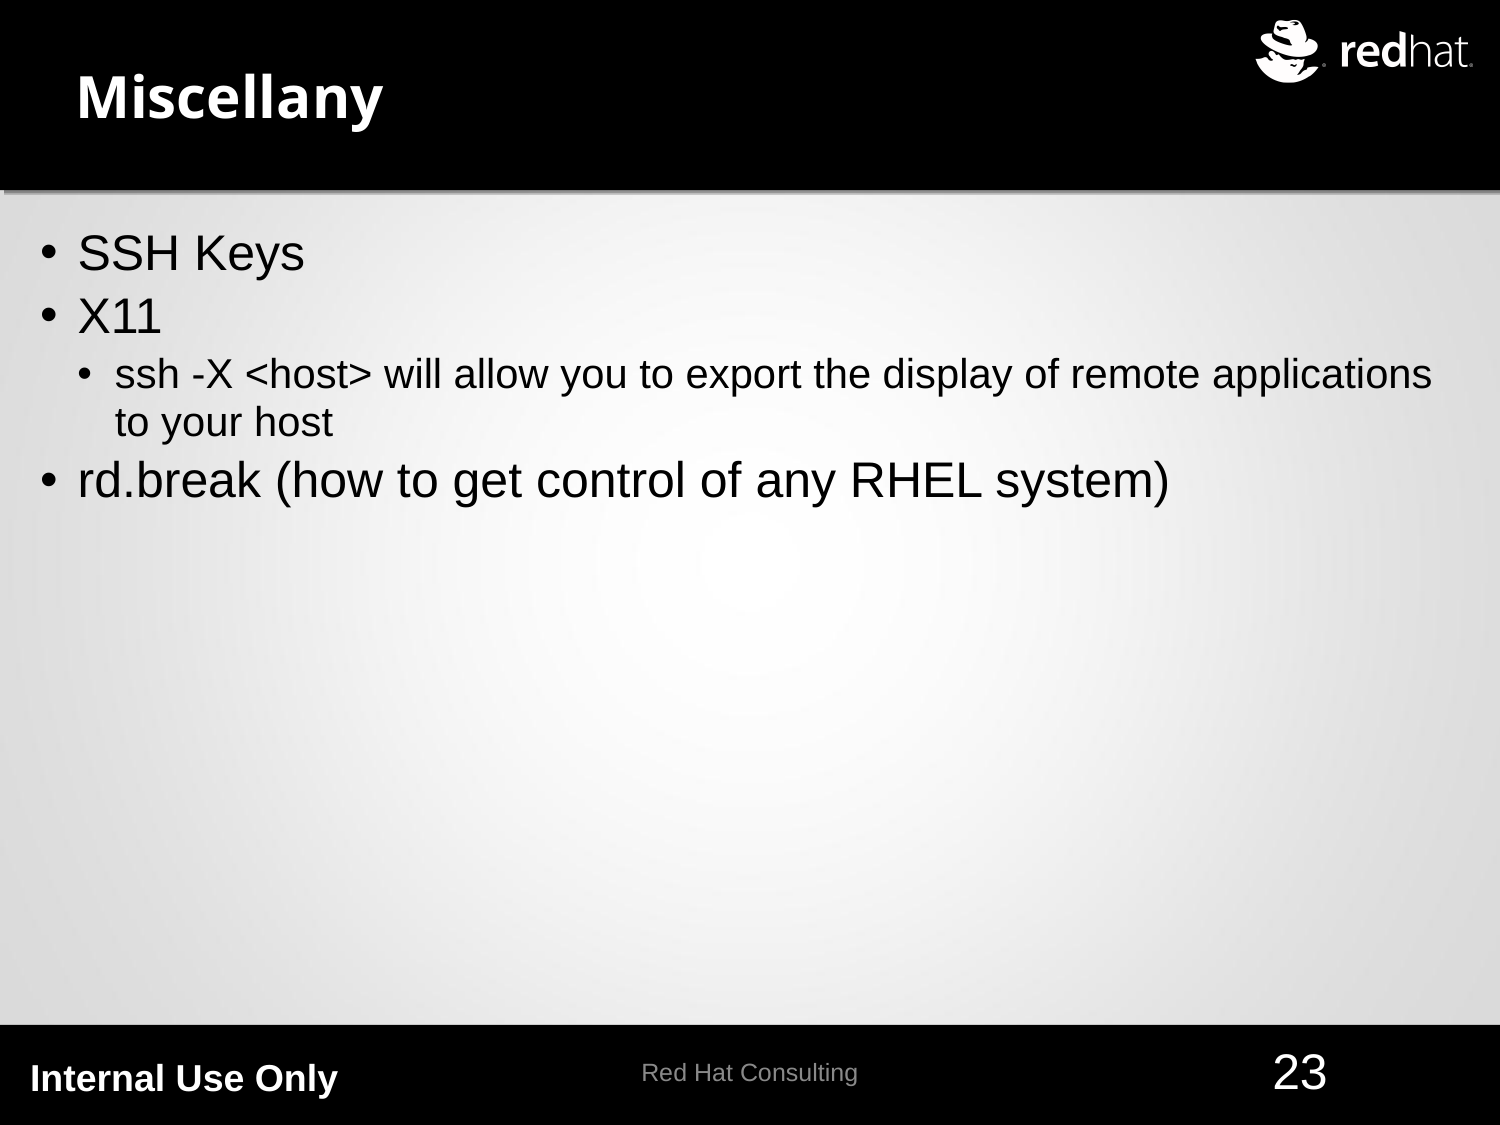

# Miscellany
SSH Keys
X11
ssh -X <host> will allow you to export the display of remote applications to your host
rd.break (how to get control of any RHEL system)
Red Hat Consulting